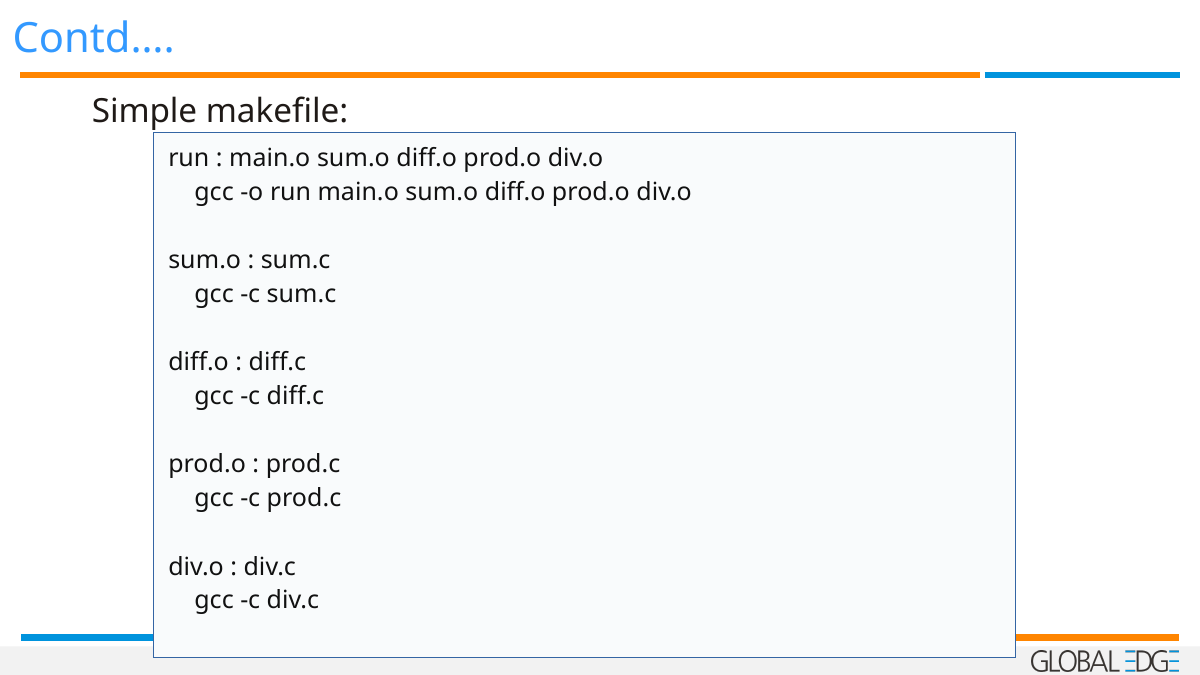

# Contd….
Simple makefile:
run : main.o sum.o diff.o prod.o div.o
 gcc -o run main.o sum.o diff.o prod.o div.o
sum.o : sum.c
 gcc -c sum.c
diff.o : diff.c
 gcc -c diff.c
prod.o : prod.c
 gcc -c prod.c
div.o : div.c
 gcc -c div.c